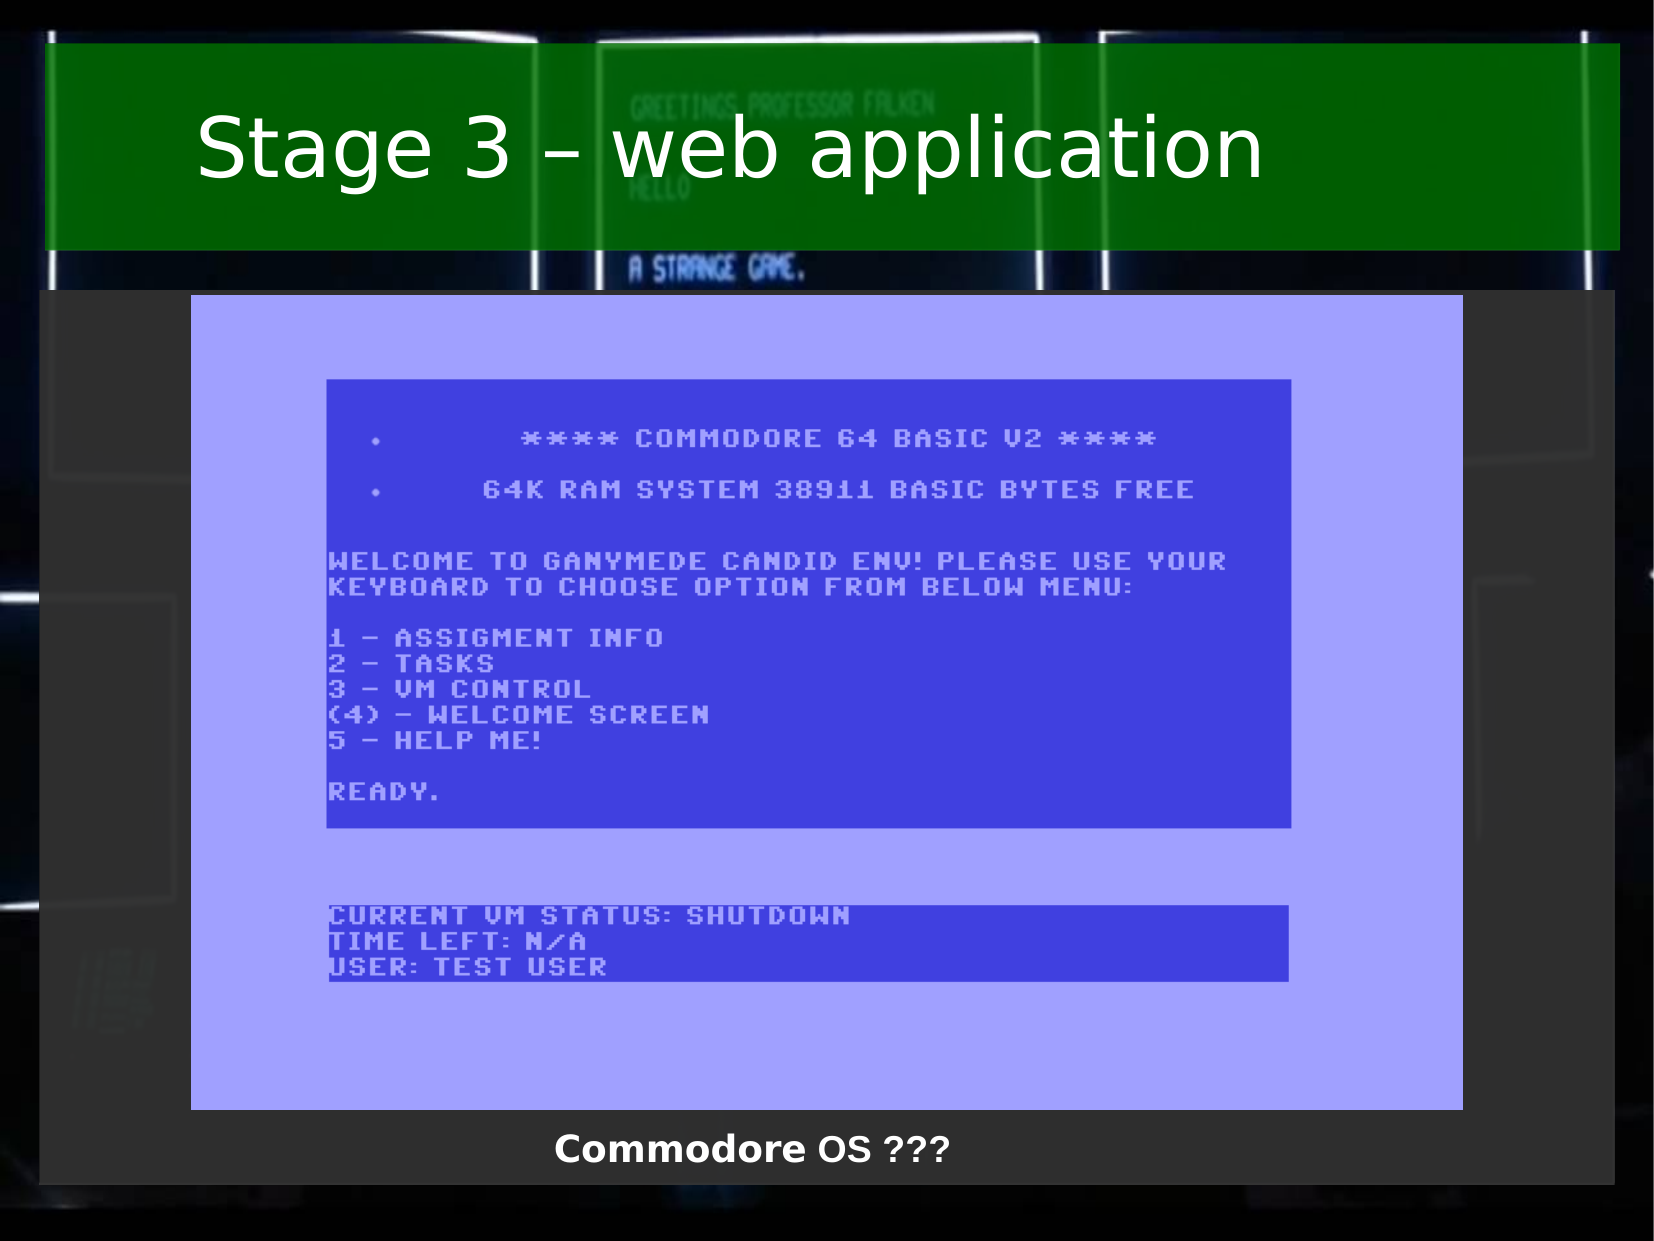

# Stage 3 – web application
Commodore OS ???